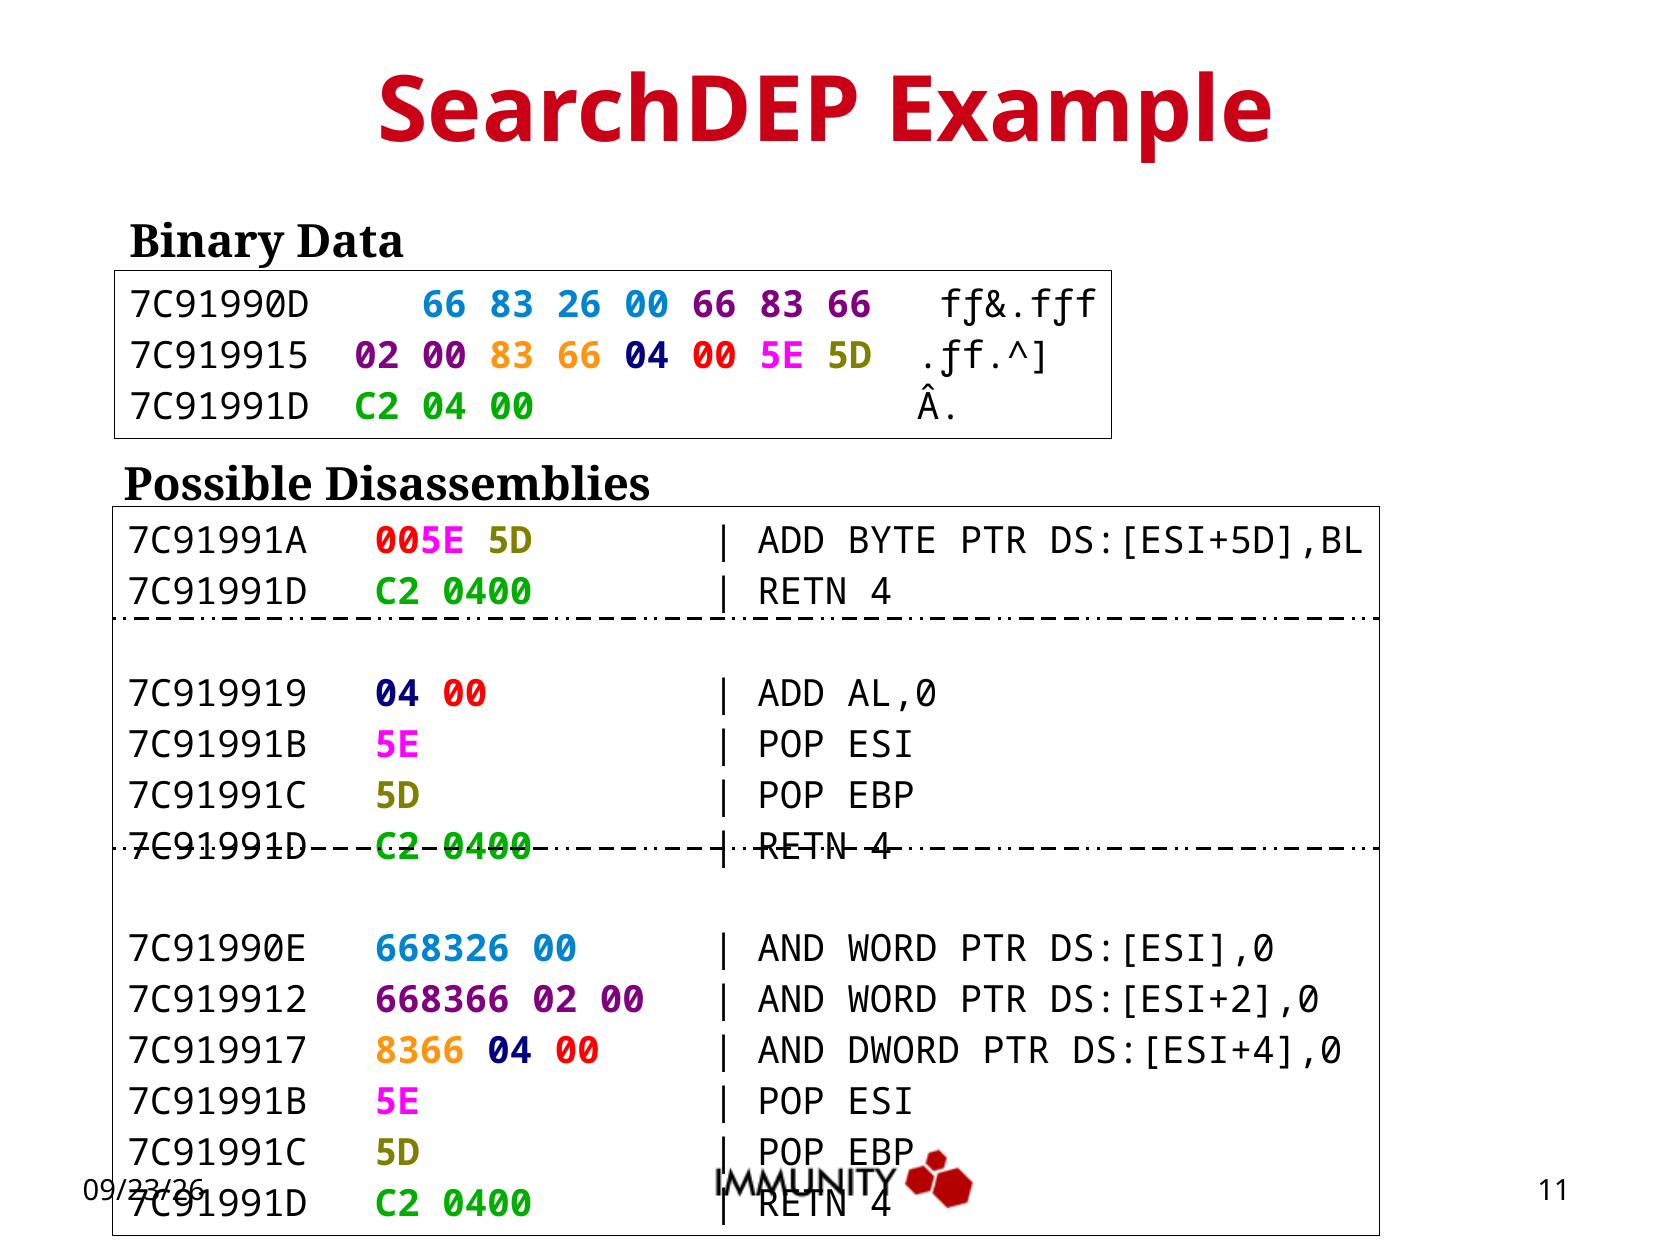

# SearchDEP Example
Binary Data
7C91990D 66 83 26 00 66 83 66 fƒ&.fƒf
7C919915 02 00 83 66 04 00 5E 5D .ƒf.^]
7C91991D C2 04 00 Â.
Possible Disassemblies
7C91991A 005E 5D | ADD BYTE PTR DS:[ESI+5D],BL
7C91991D C2 0400 | RETN 4
7C919919 04 00 | ADD AL,0
7C91991B 5E | POP ESI
7C91991C 5D | POP EBP
7C91991D C2 0400 | RETN 4
7C91990E 668326 00 | AND WORD PTR DS:[ESI],0
7C919912 668366 02 00 | AND WORD PTR DS:[ESI+2],0
7C919917 8366 04 00 | AND DWORD PTR DS:[ESI+4],0
7C91991B 5E | POP ESI
7C91991C 5D | POP EBP
7C91991D C2 0400 | RETN 4
11